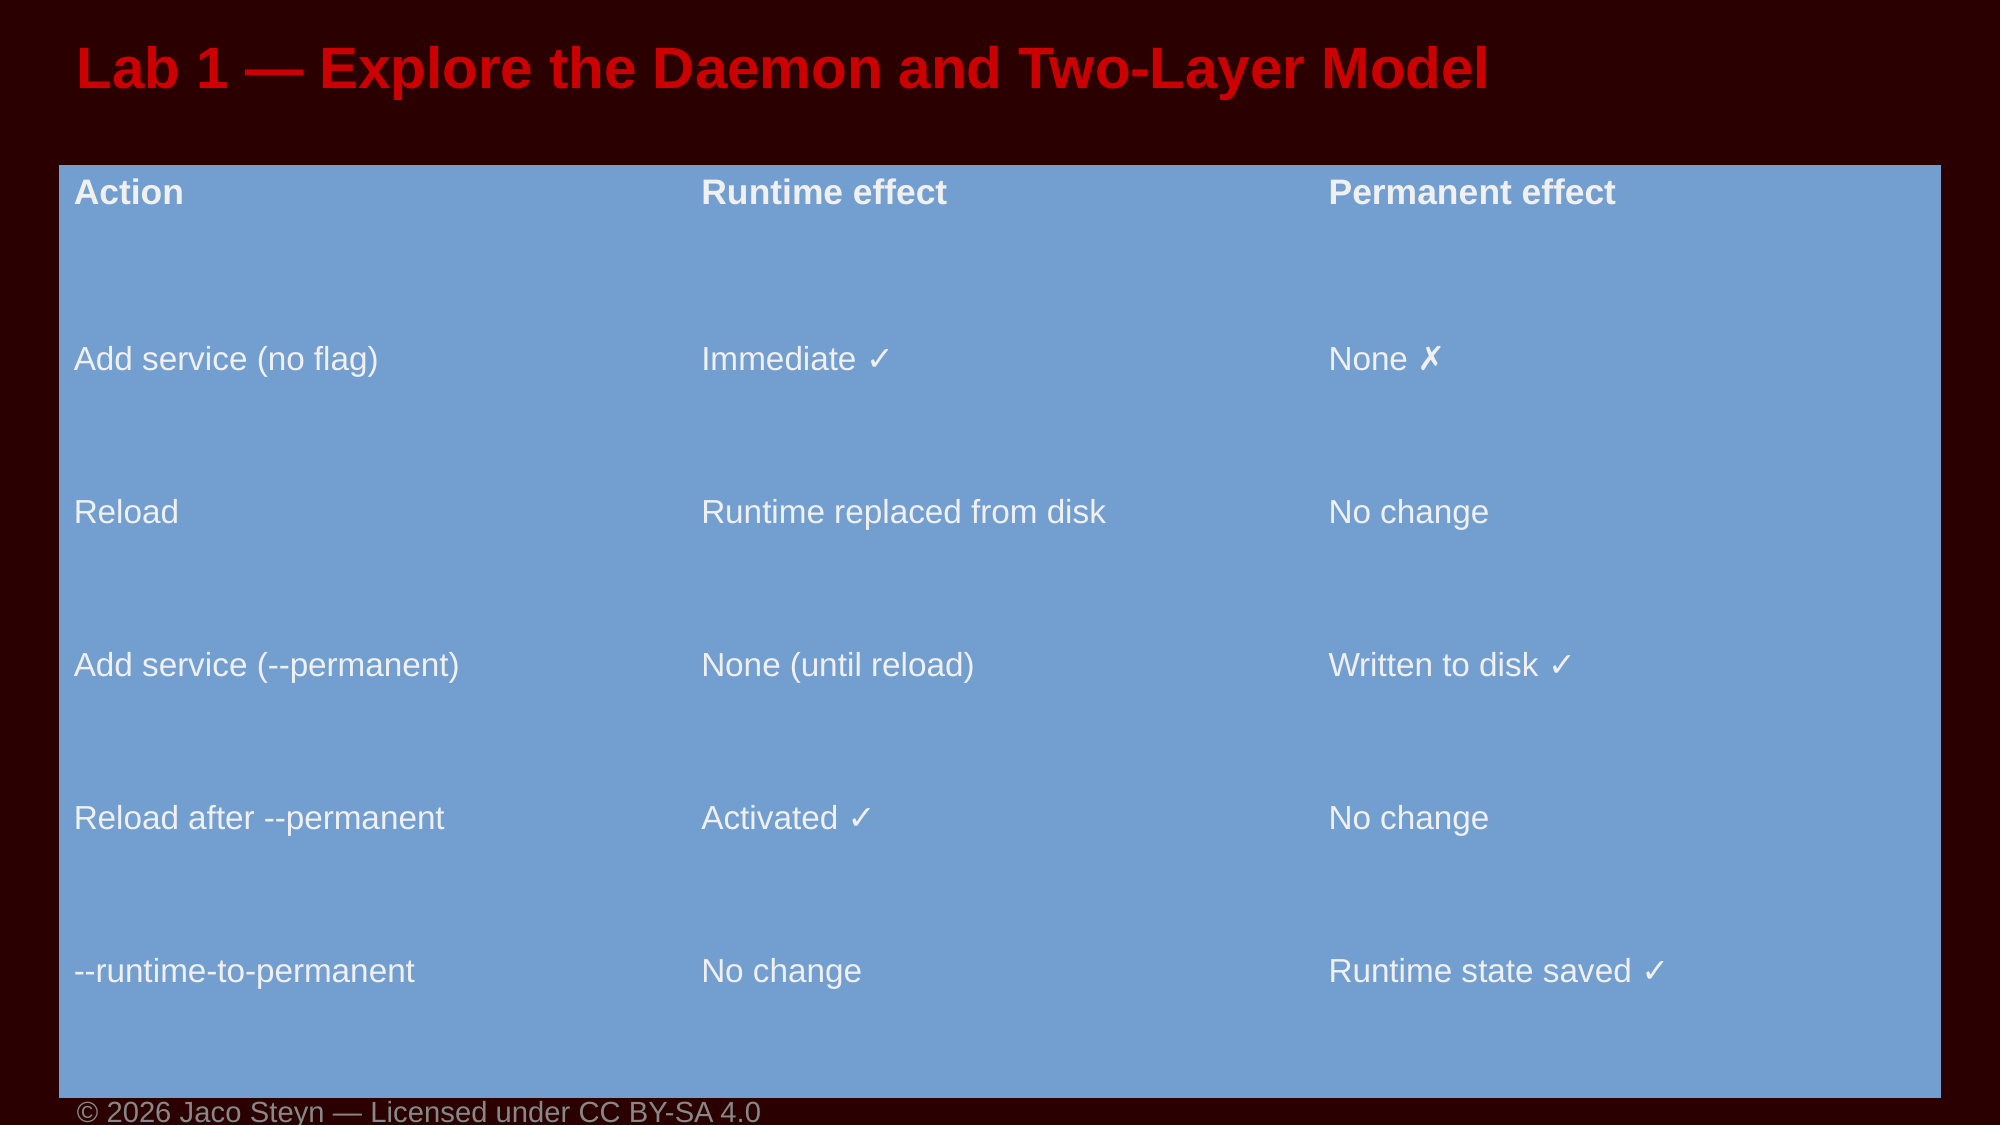

Lab 1 — Explore the Daemon and Two-Layer Model
| Action | Runtime effect | Permanent effect |
| --- | --- | --- |
| Add service (no flag) | Immediate ✓ | None ✗ |
| Reload | Runtime replaced from disk | No change |
| Add service (--permanent) | None (until reload) | Written to disk ✓ |
| Reload after --permanent | Activated ✓ | No change |
| --runtime-to-permanent | No change | Runtime state saved ✓ |
© 2026 Jaco Steyn — Licensed under CC BY-SA 4.0